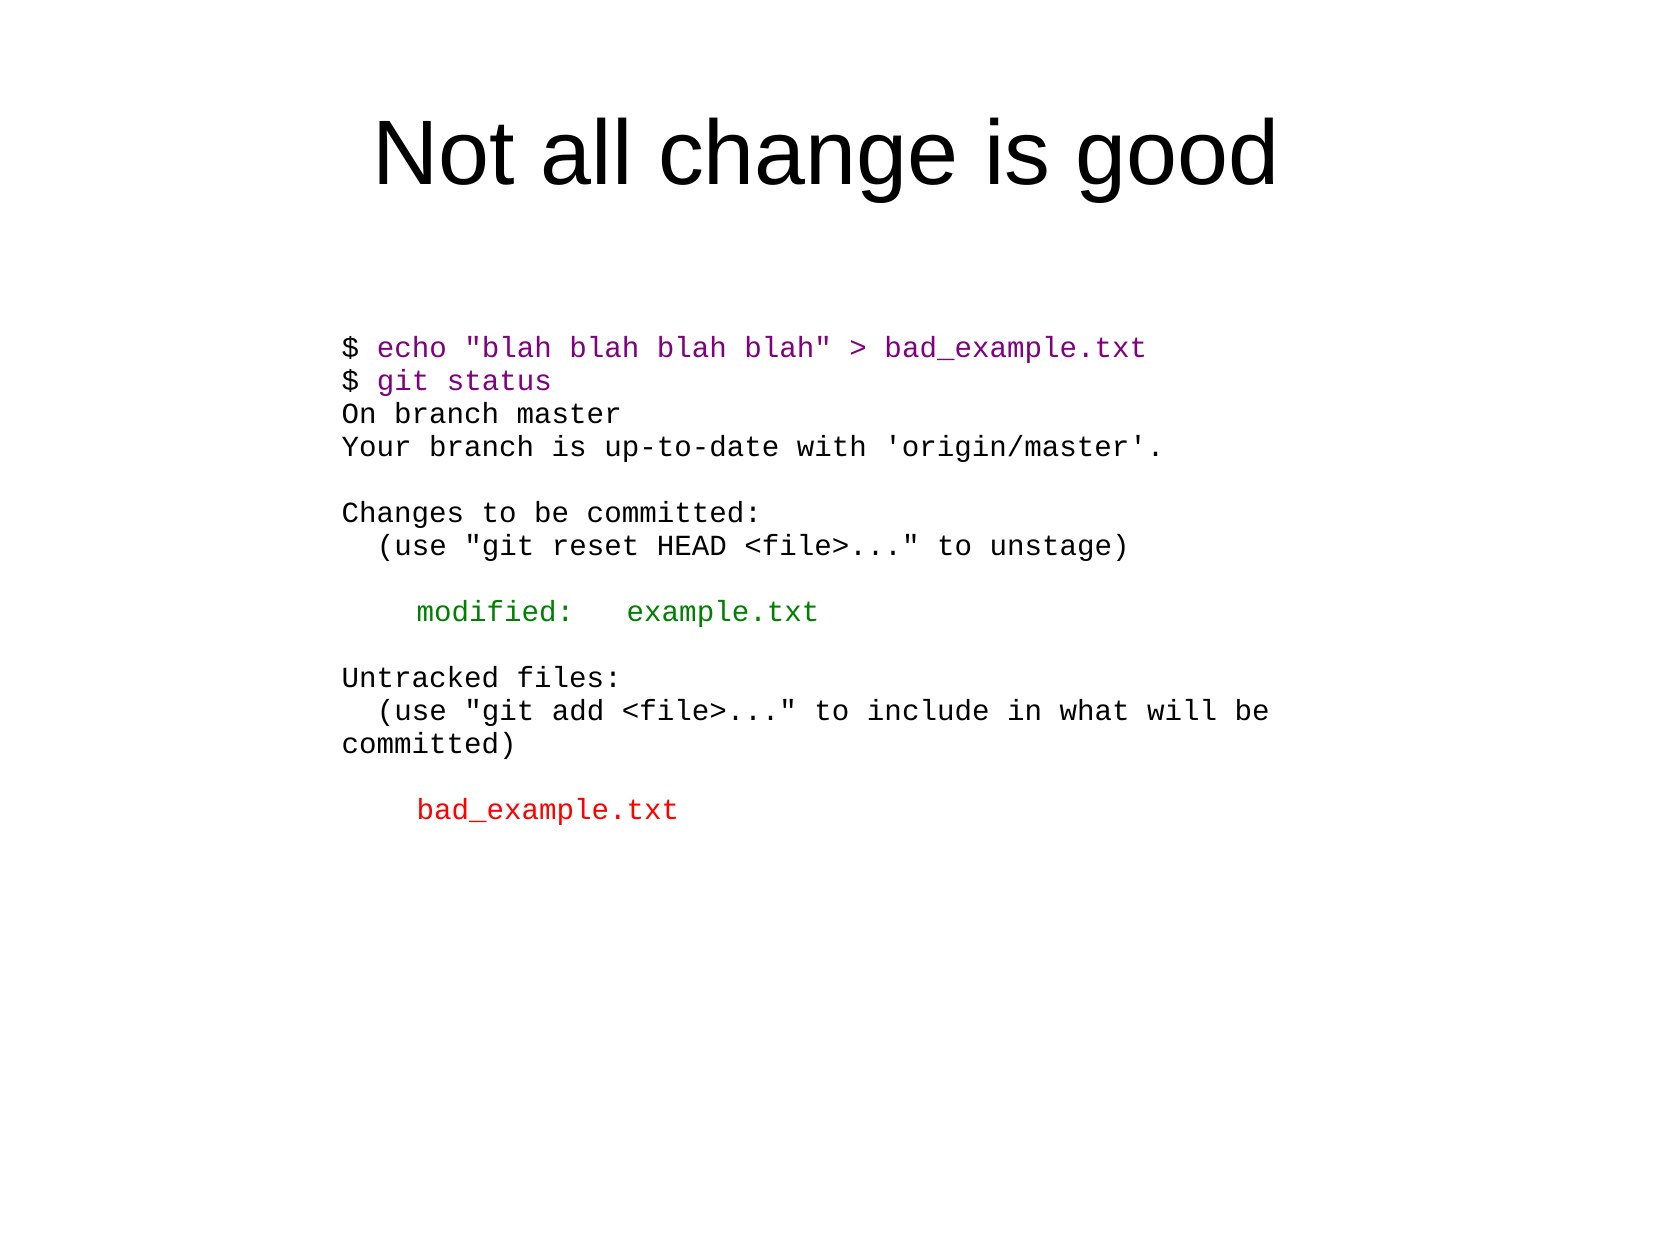

# Not all change is good
$ echo "blah blah blah blah" > bad_example.txt
$ git status
On branch master
Your branch is up-to-date with 'origin/master'.
Changes to be committed:
 (use "git reset HEAD <file>..." to unstage)
	modified: example.txt
Untracked files:
 (use "git add <file>..." to include in what will be committed)
	bad_example.txt